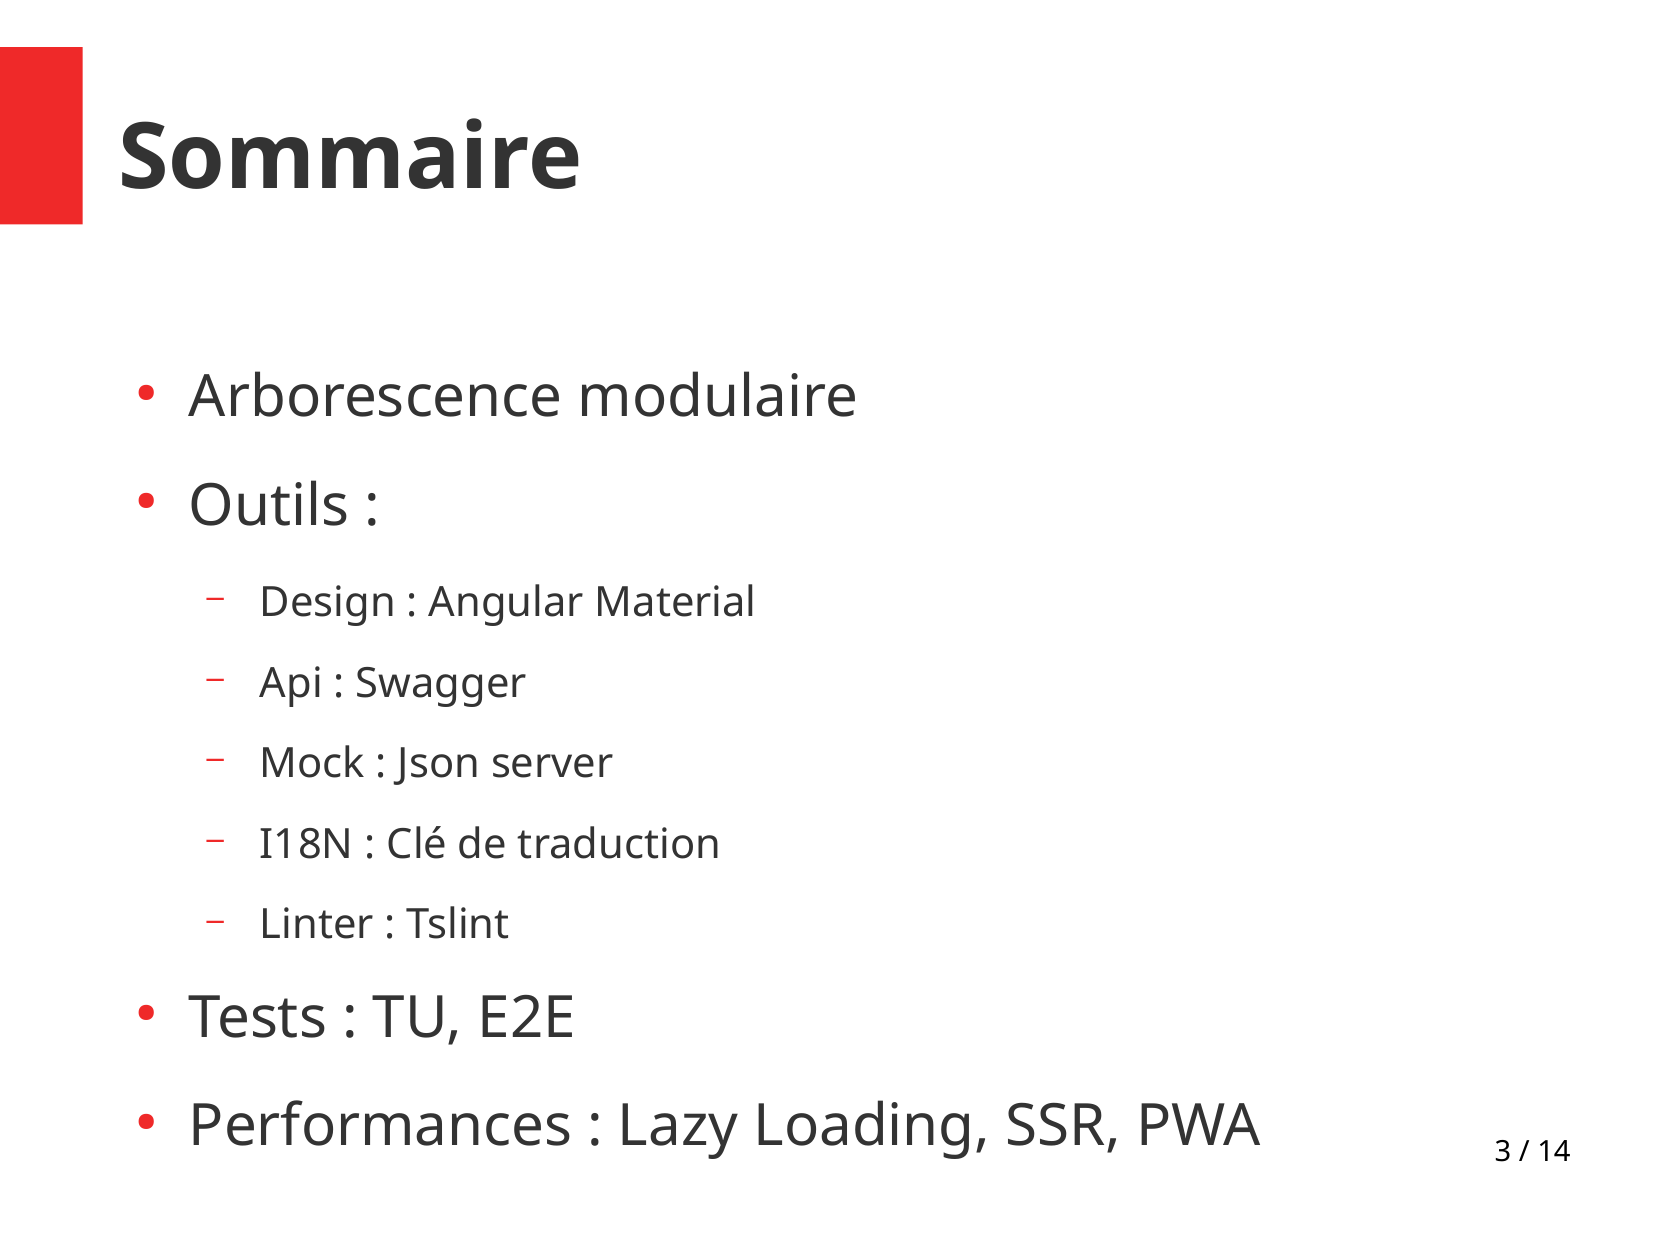

# Sommaire
Arborescence modulaire
Outils :
Design : Angular Material
Api : Swagger
Mock : Json server
I18N : Clé de traduction
Linter : Tslint
Tests : TU, E2E
Performances : Lazy Loading, SSR, PWA
3